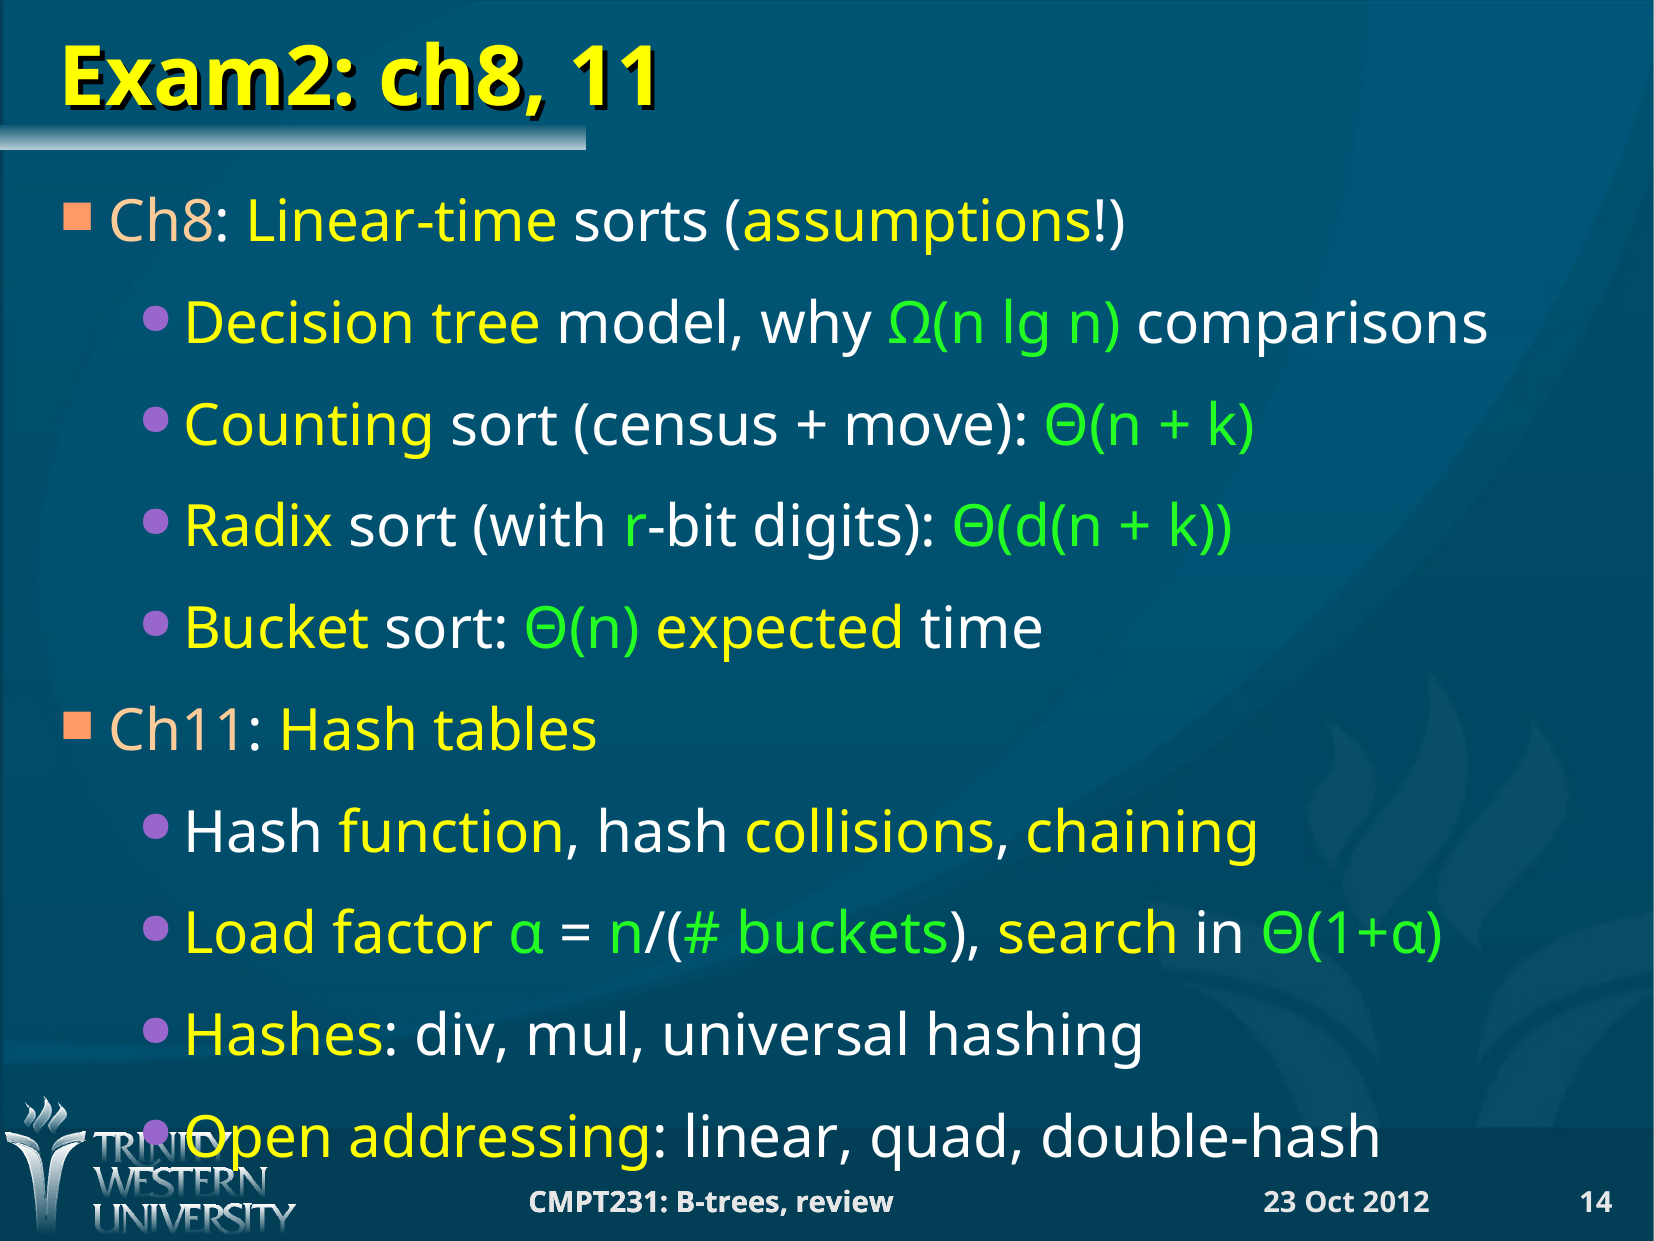

# Exam2: ch8, 11
Ch8: Linear-time sorts (assumptions!)
Decision tree model, why Ω(n lg n) comparisons
Counting sort (census + move): Θ(n + k)
Radix sort (with r-bit digits): Θ(d(n + k))
Bucket sort: Θ(n) expected time
Ch11: Hash tables
Hash function, hash collisions, chaining
Load factor α = n/(# buckets), search in Θ(1+α)
Hashes: div, mul, universal hashing
Open addressing: linear, quad, double-hash
CMPT231: B-trees, review
23 Oct 2012
14